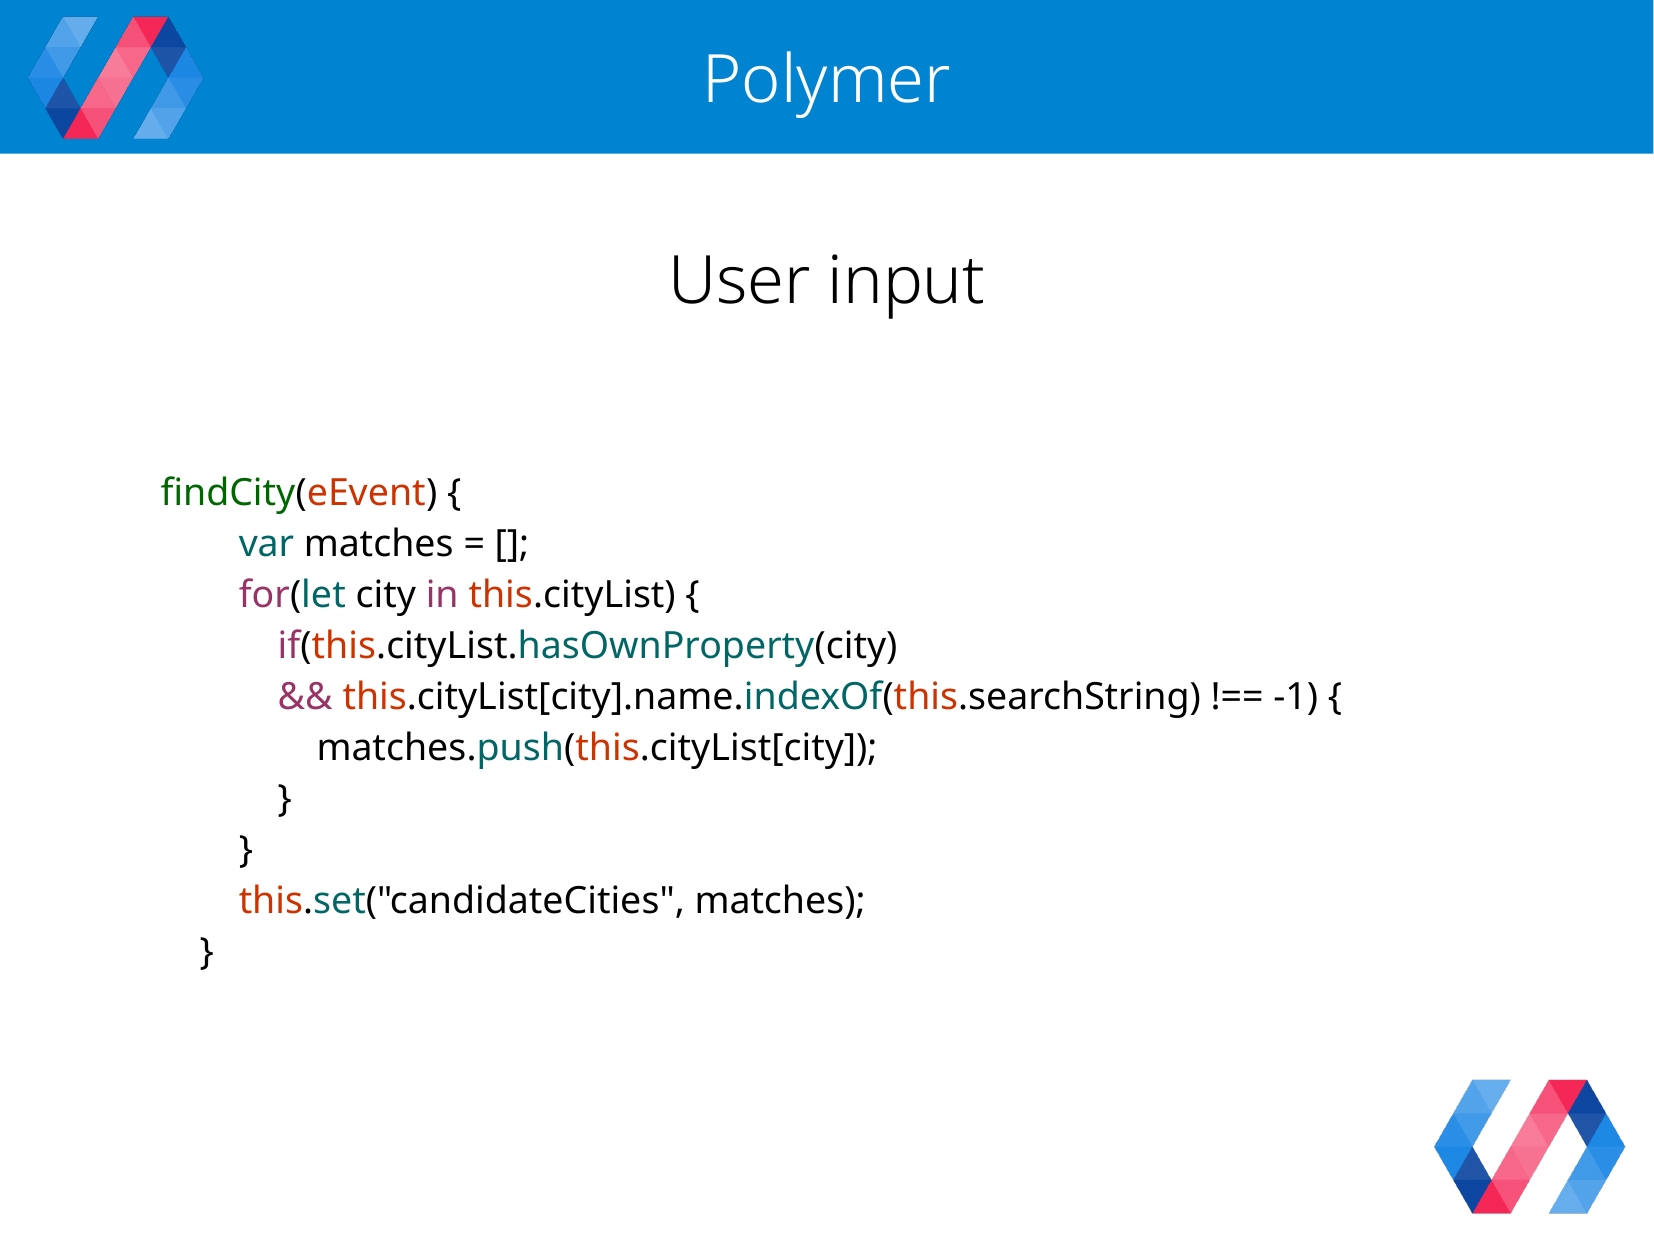

# Polymer
User input
 findCity(eEvent) {
 var matches = [];
 for(let city in this.cityList) {
 if(this.cityList.hasOwnProperty(city)
 && this.cityList[city].name.indexOf(this.searchString) !== -1) {
 matches.push(this.cityList[city]);
 }
 }
 this.set("candidateCities", matches);
 }